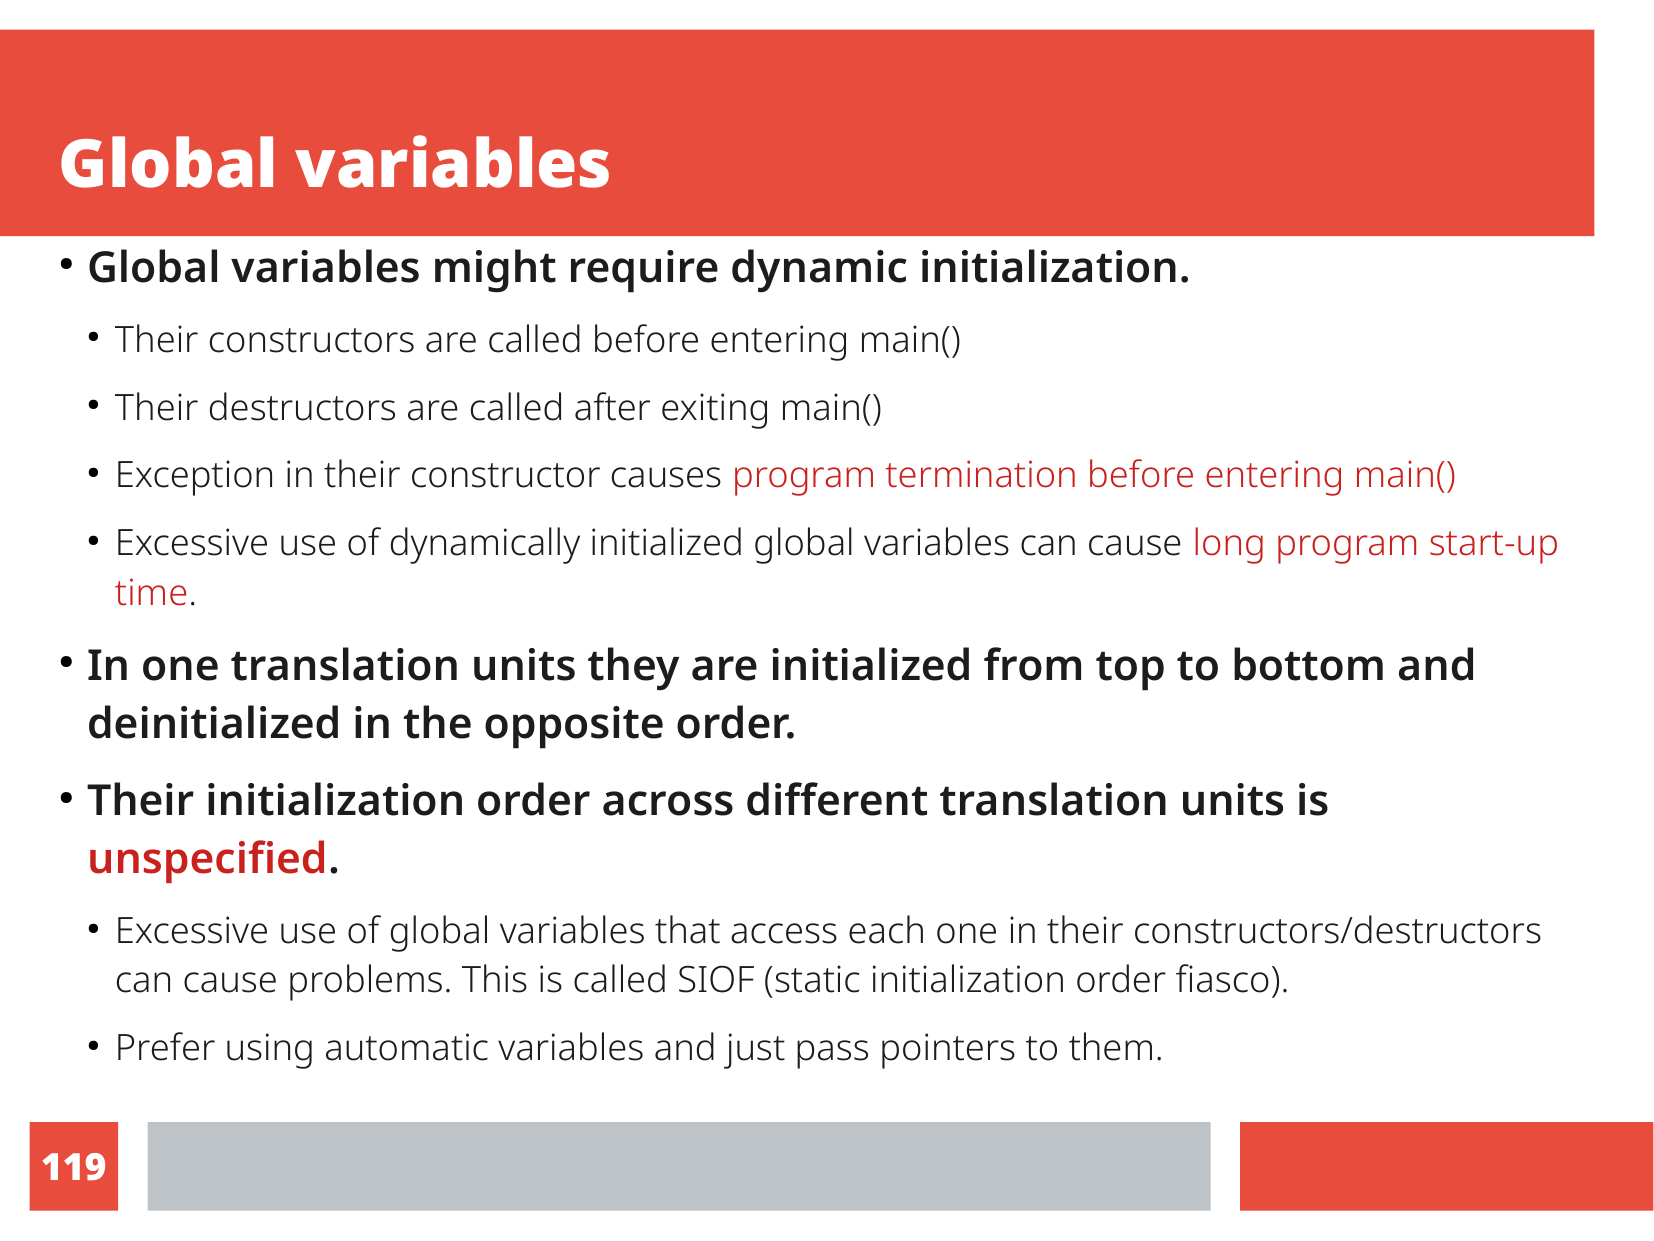

# Global variables
Global variables might require dynamic initialization.
Their constructors are called before entering main()
Their destructors are called after exiting main()
Exception in their constructor causes program termination before entering main()
Excessive use of dynamically initialized global variables can cause long program start-up time.
In one translation units they are initialized from top to bottom and deinitialized in the opposite order.
Their initialization order across different translation units is unspecified.
Excessive use of global variables that access each one in their constructors/destructors can cause problems. This is called SIOF (static initialization order fiasco).
Prefer using automatic variables and just pass pointers to them.
119